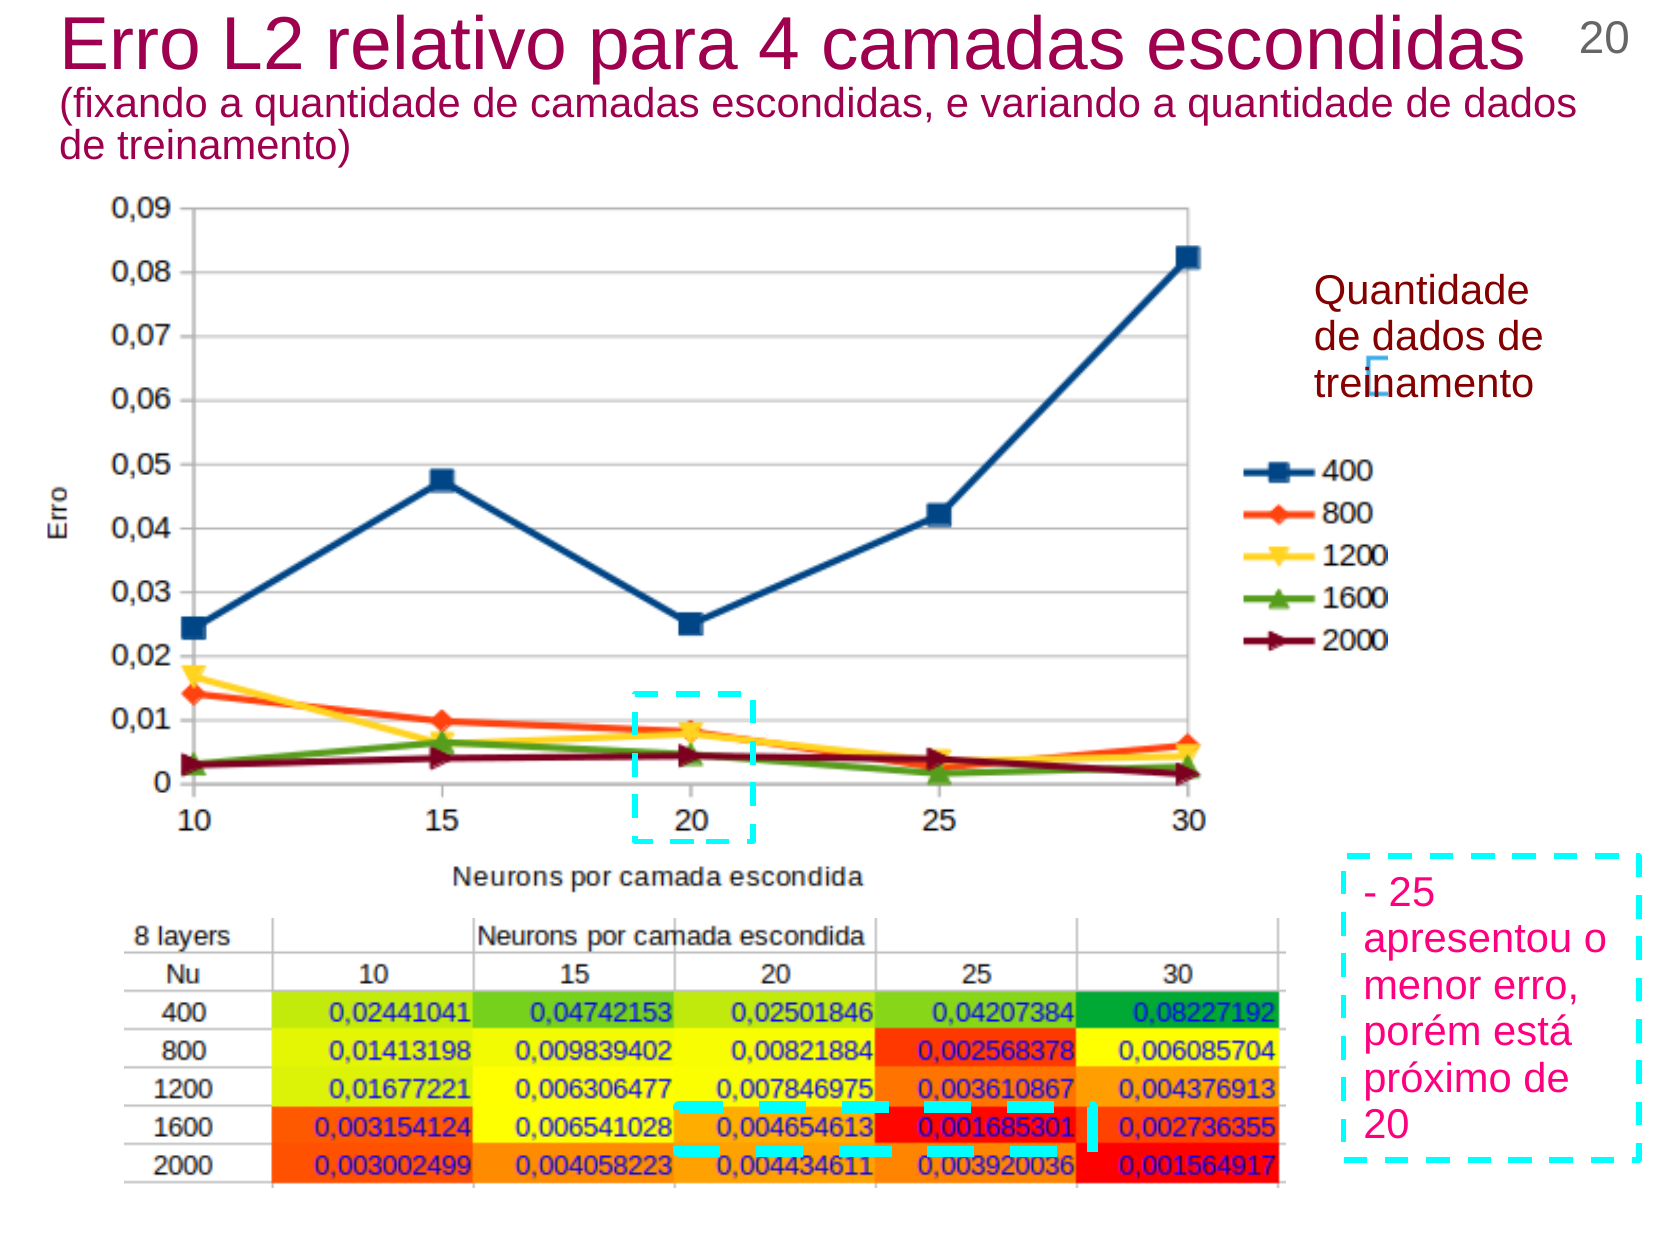

# Erro L2 relativo para 4 camadas escondidas (fixando a quantidade de camadas escondidas, e variando a quantidade de dados de treinamento)
20
Quantidade de dados de treinamento
- 25 apresentou o menor erro, porém está próximo de 20